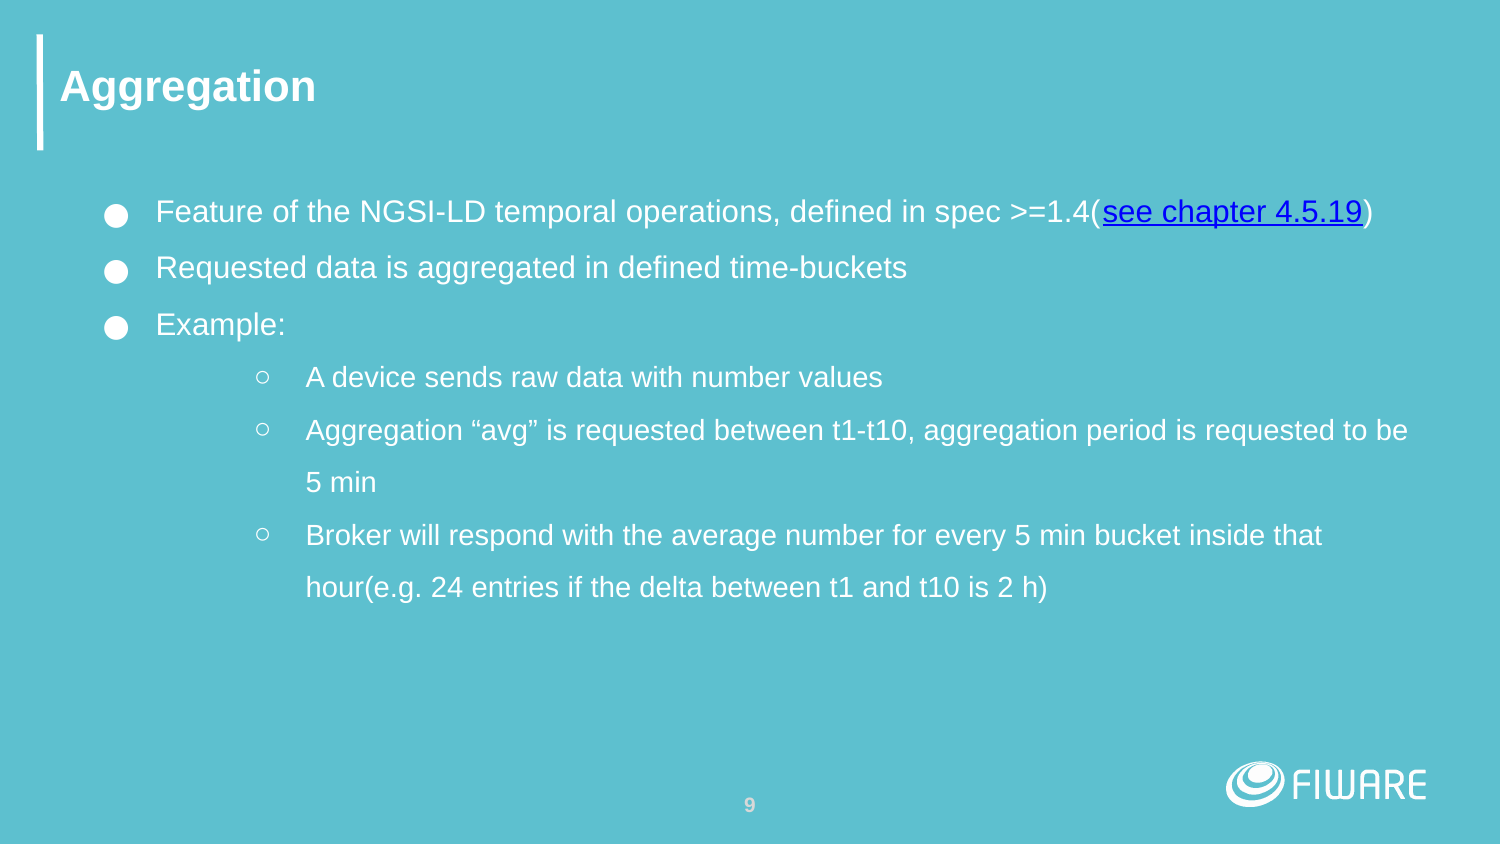

# Aggregation
Feature of the NGSI-LD temporal operations, defined in spec >=1.4(see chapter 4.5.19)
Requested data is aggregated in defined time-buckets
Example:
A device sends raw data with number values
Aggregation “avg” is requested between t1-t10, aggregation period is requested to be 5 min
Broker will respond with the average number for every 5 min bucket inside that hour(e.g. 24 entries if the delta between t1 and t10 is 2 h)